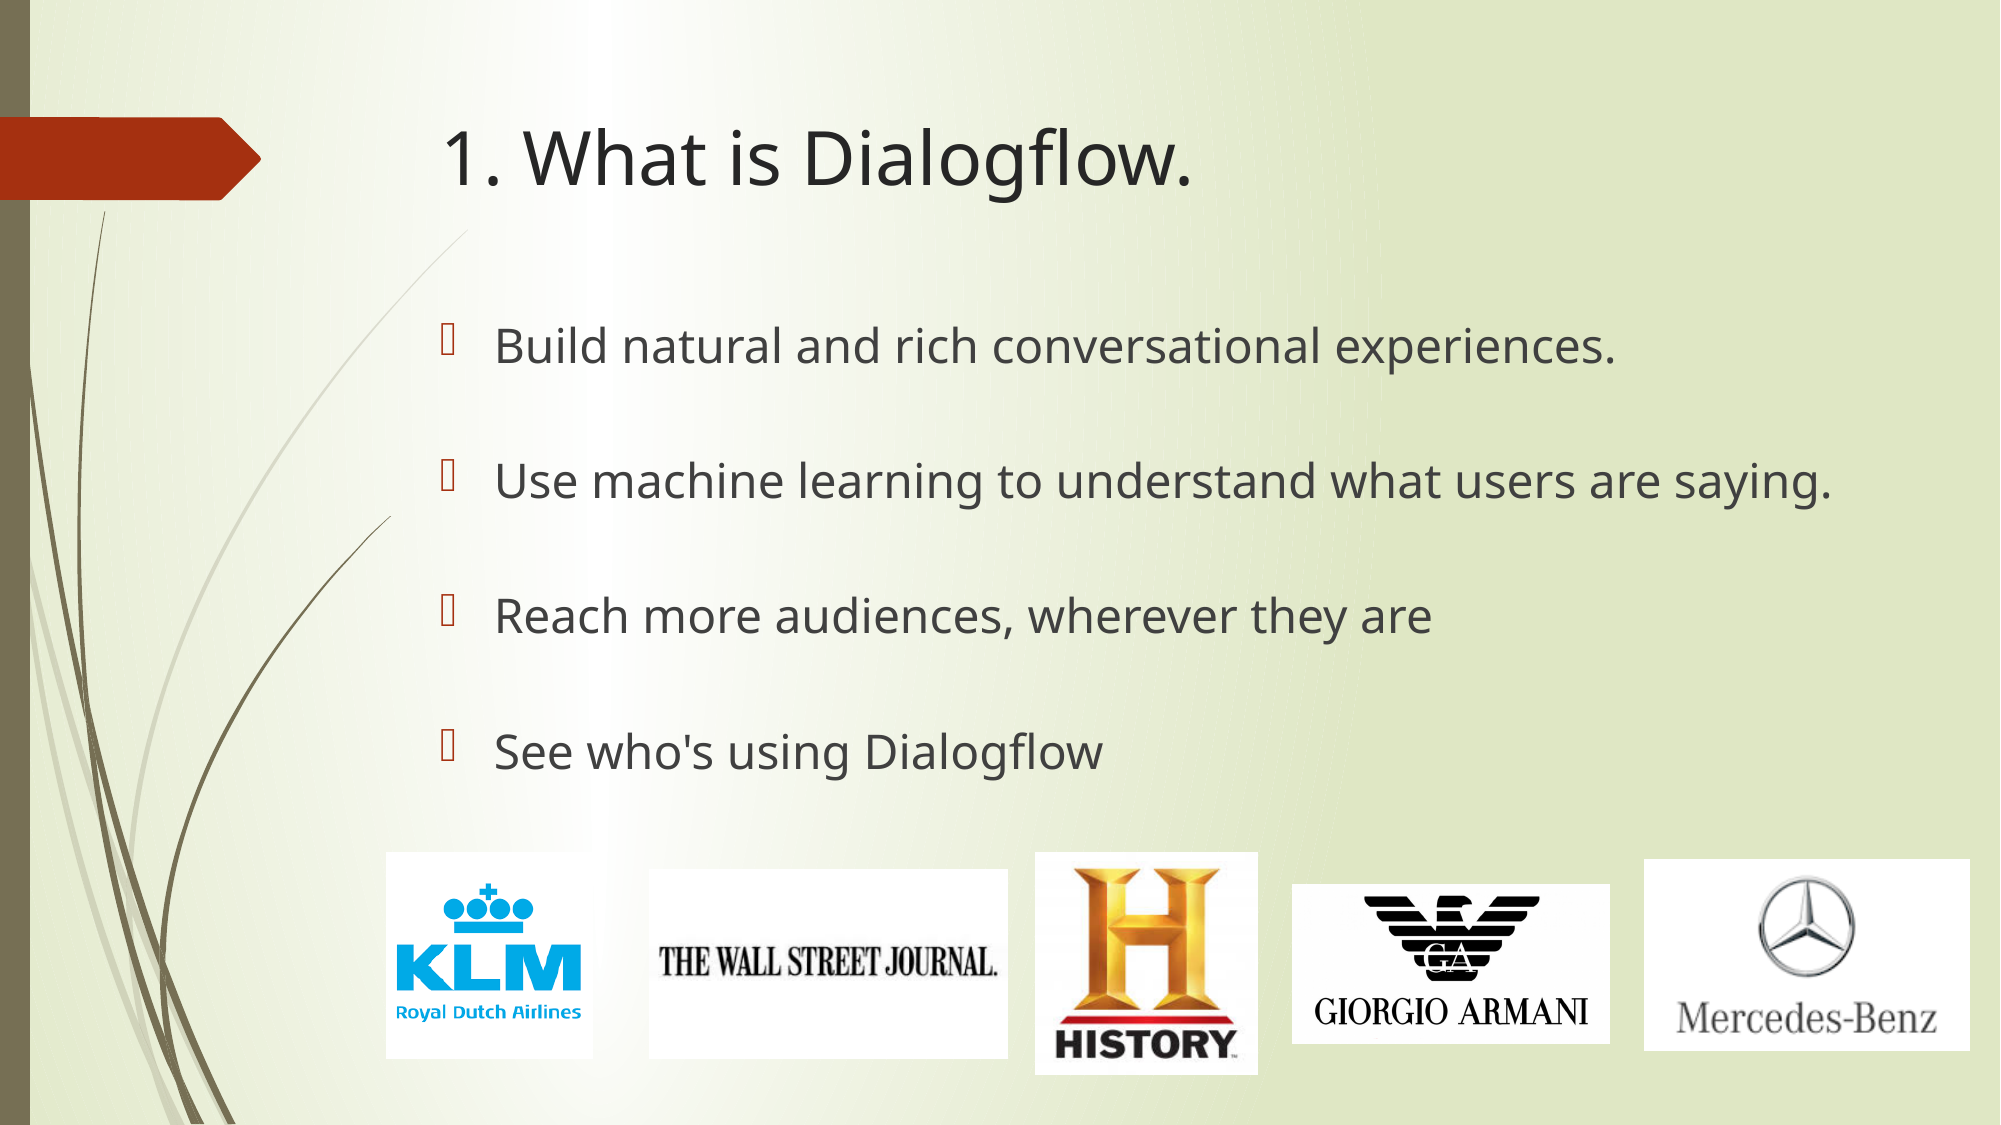

# 1. What is Dialogflow.
Build natural and rich conversational experiences.
Use machine learning to understand what users are saying.
Reach more audiences, wherever they are
See who's using Dialogflow